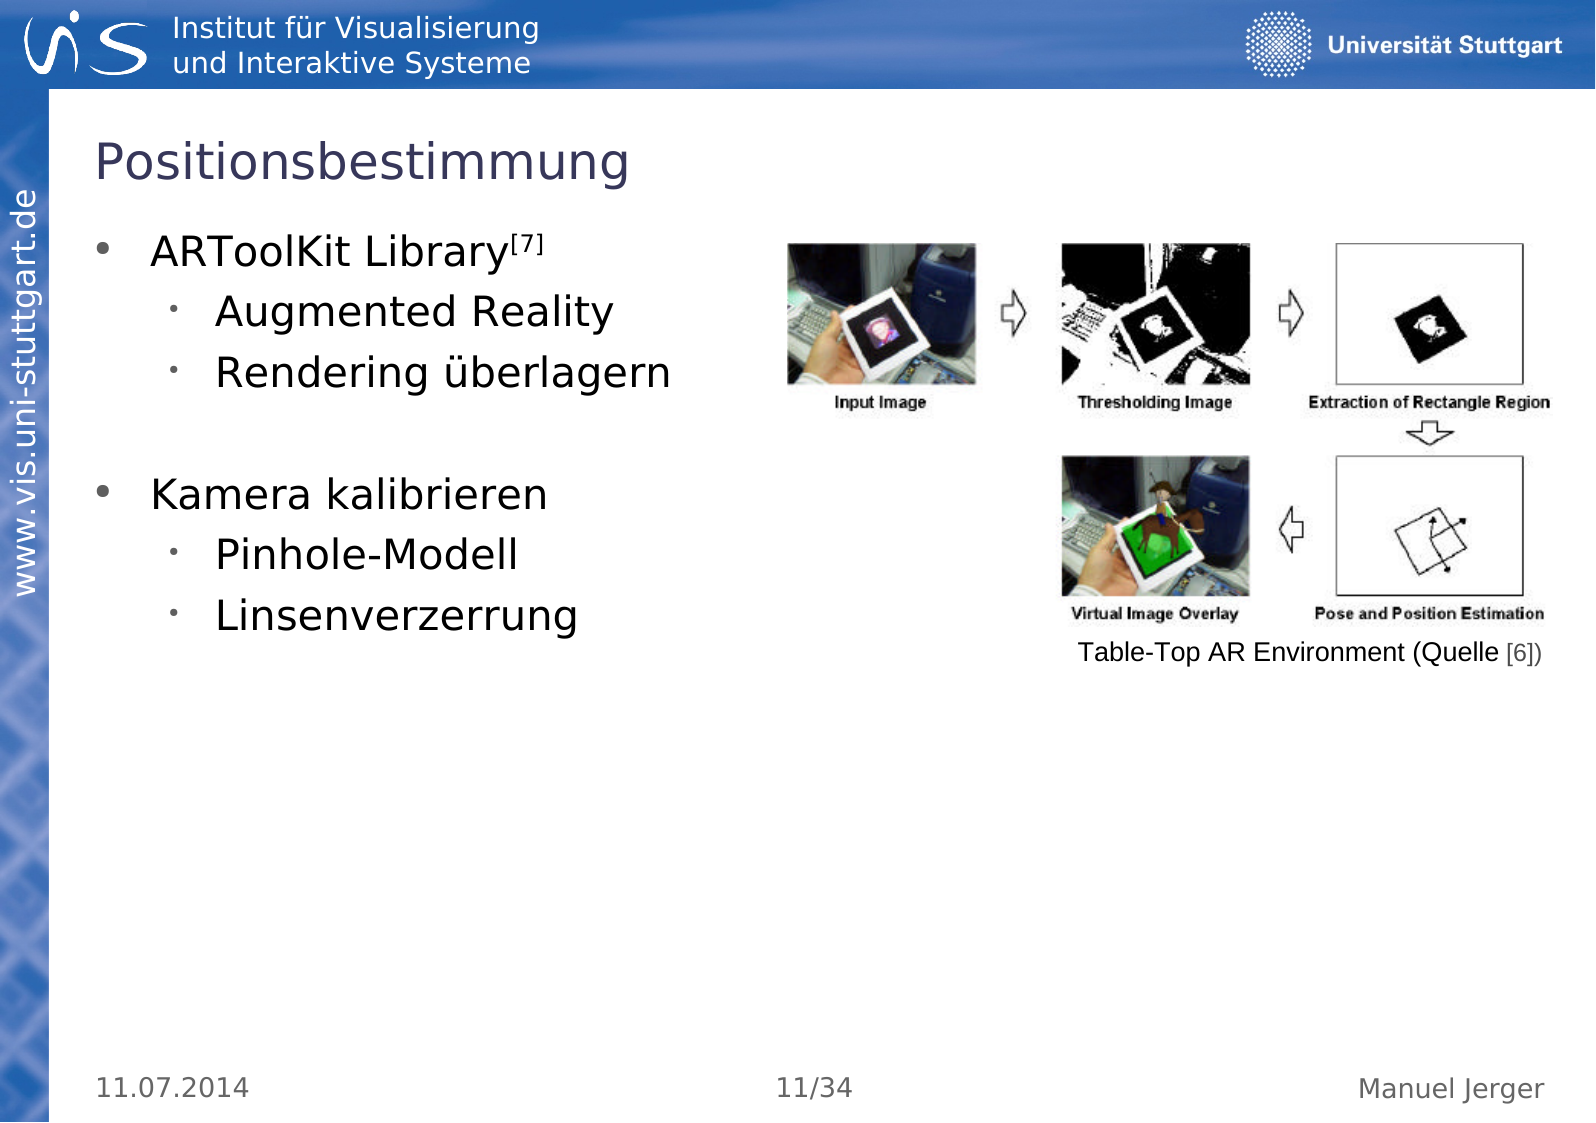

# Positionsbestimmung
ARToolKit Library[7]
Augmented Reality
Rendering überlagern
Kamera kalibrieren
Pinhole-Modell
Linsenverzerrung
Table-Top AR Environment (Quelle [6])